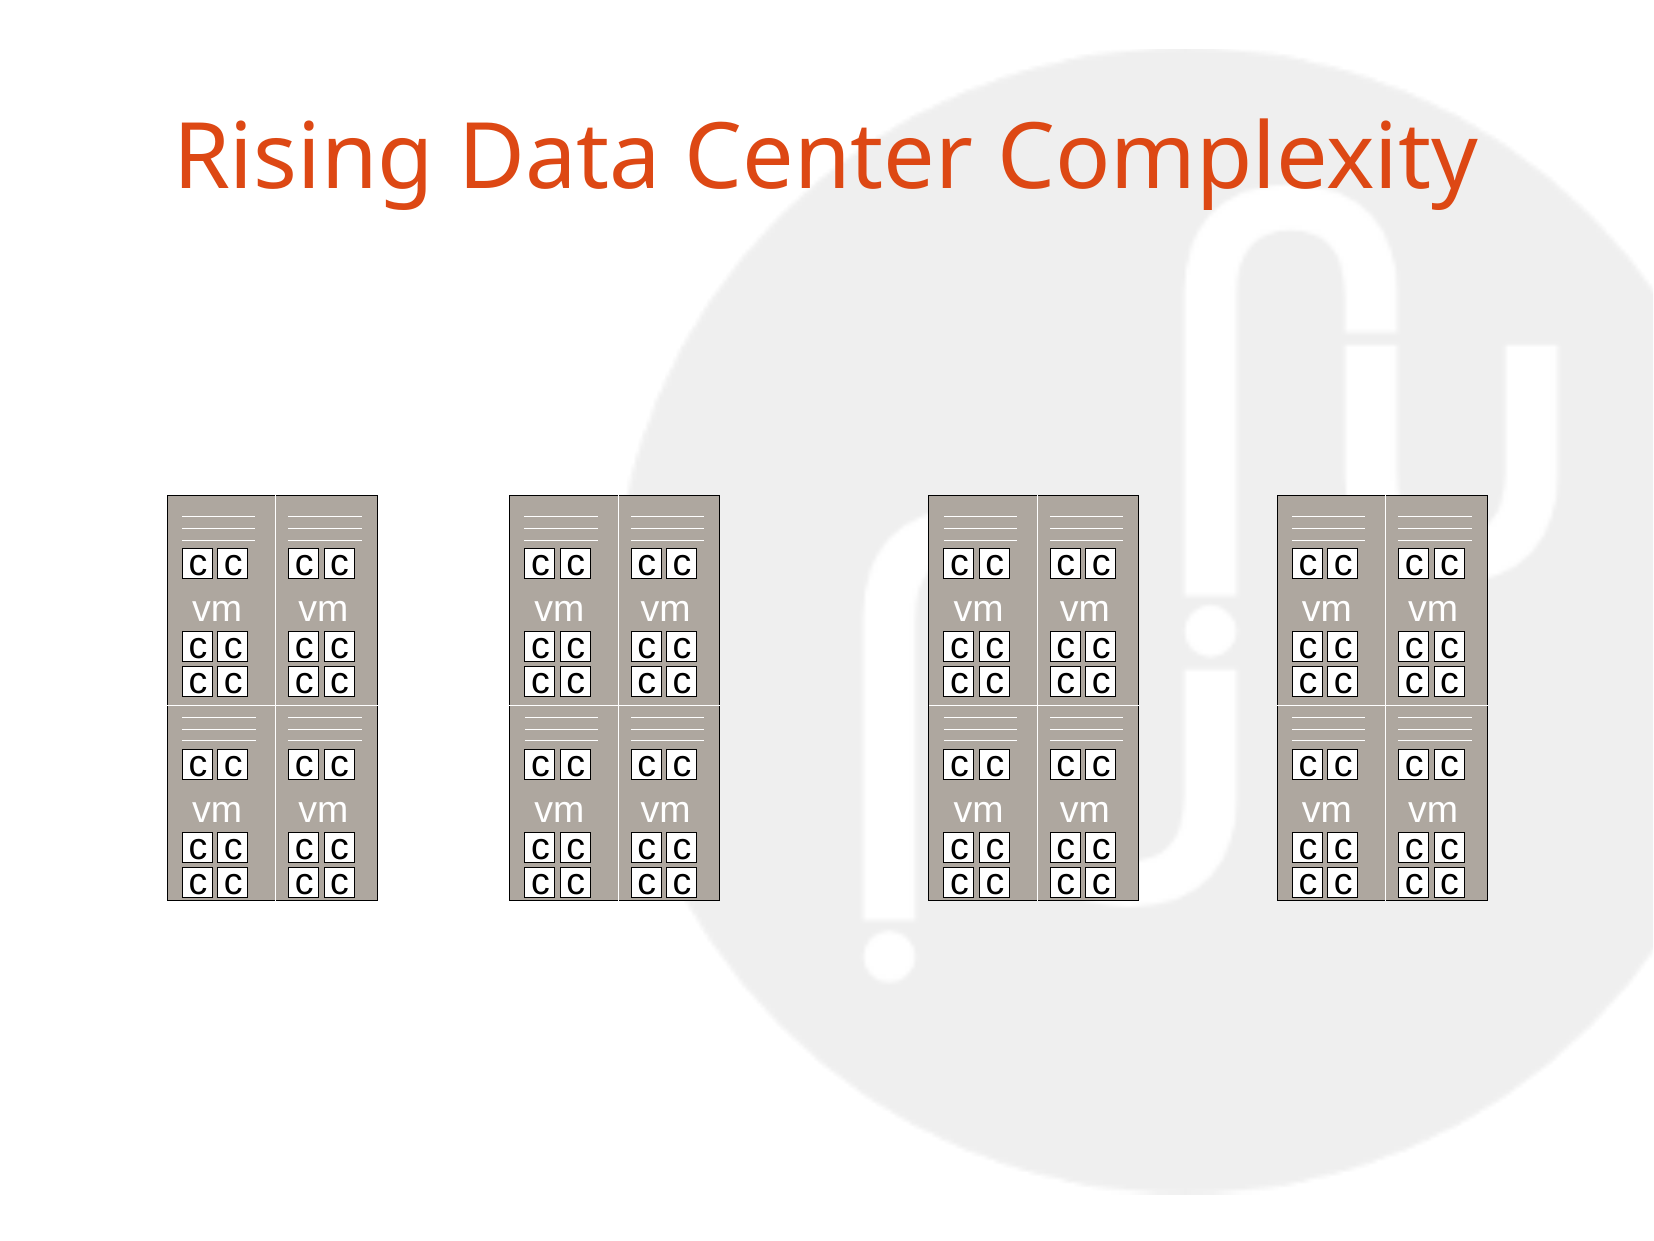

# Rising Data Center Complexity
c
c
c
c
c
c
c
c
c
c
c
c
c
c
c
c
vm
vm
vm
vm
vm
vm
vm
vm
c
c
c
c
c
c
c
c
c
c
c
c
c
c
c
c
c
c
c
c
c
c
c
c
c
c
c
c
c
c
c
c
c
c
c
c
c
c
c
c
c
c
c
c
c
c
c
c
vm
vm
vm
vm
vm
vm
vm
vm
c
c
c
c
c
c
c
c
c
c
c
c
c
c
c
c
c
c
c
c
c
c
c
c
c
c
c
c
c
c
c
c